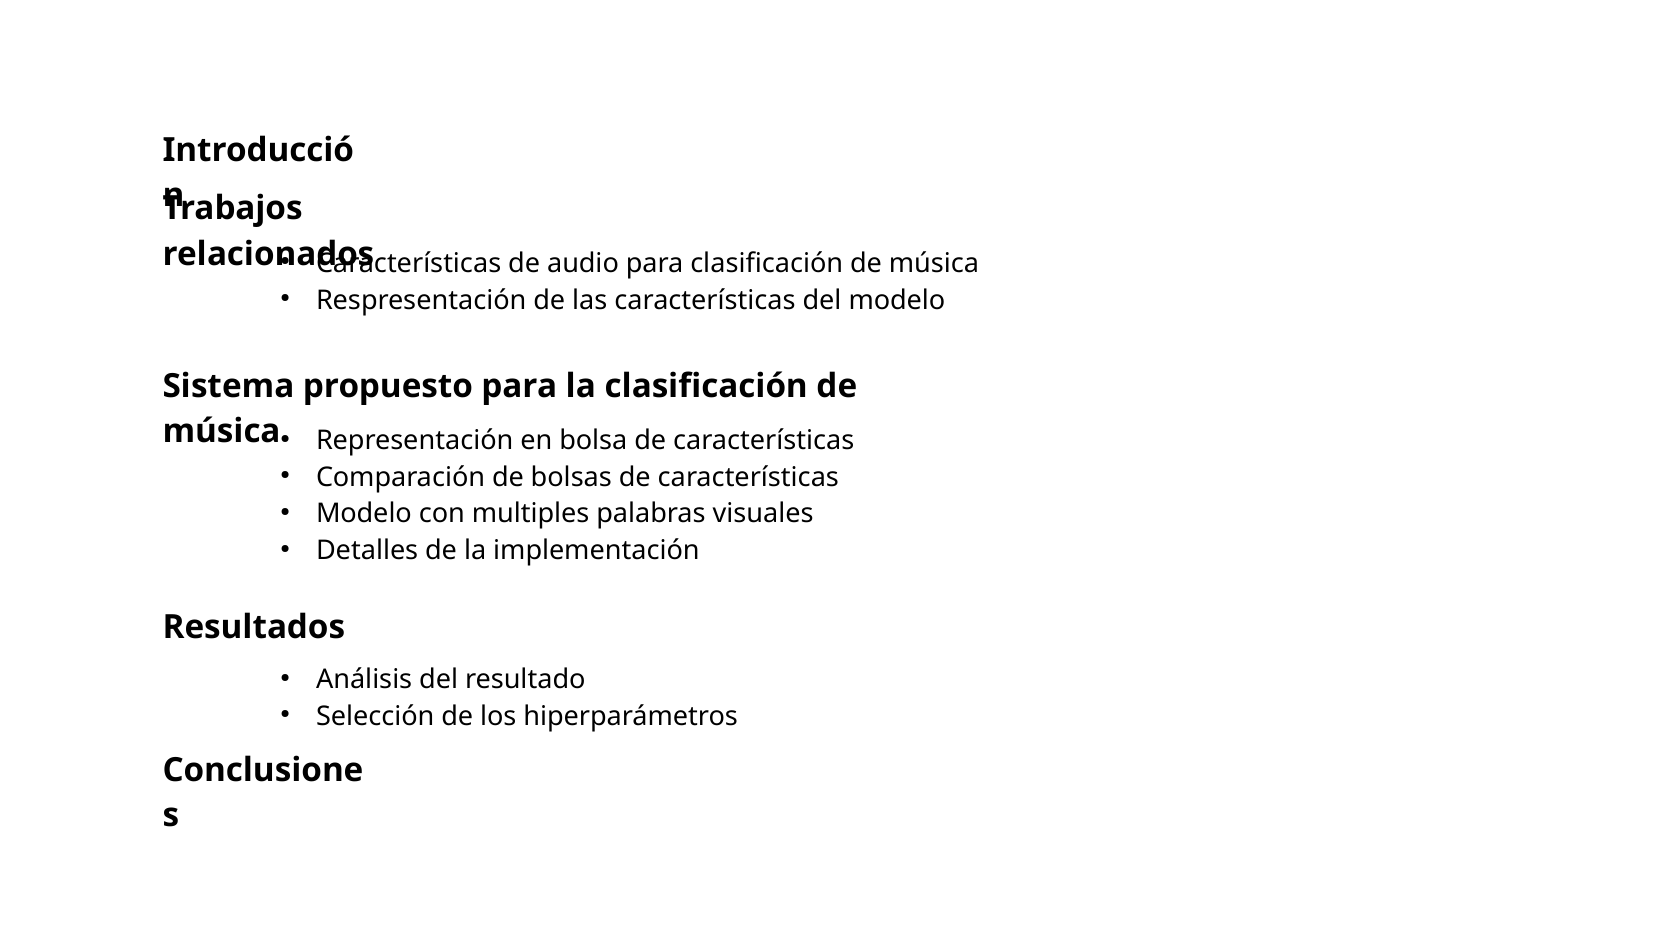

Introducción
Trabajos relacionados
Características de audio para clasificación de música
Respresentación de las características del modelo
Sistema propuesto para la clasificación de música
Representación en bolsa de características
Comparación de bolsas de características
Modelo con multiples palabras visuales
Detalles de la implementación
Resultados
Análisis del resultado
Selección de los hiperparámetros
Conclusiones